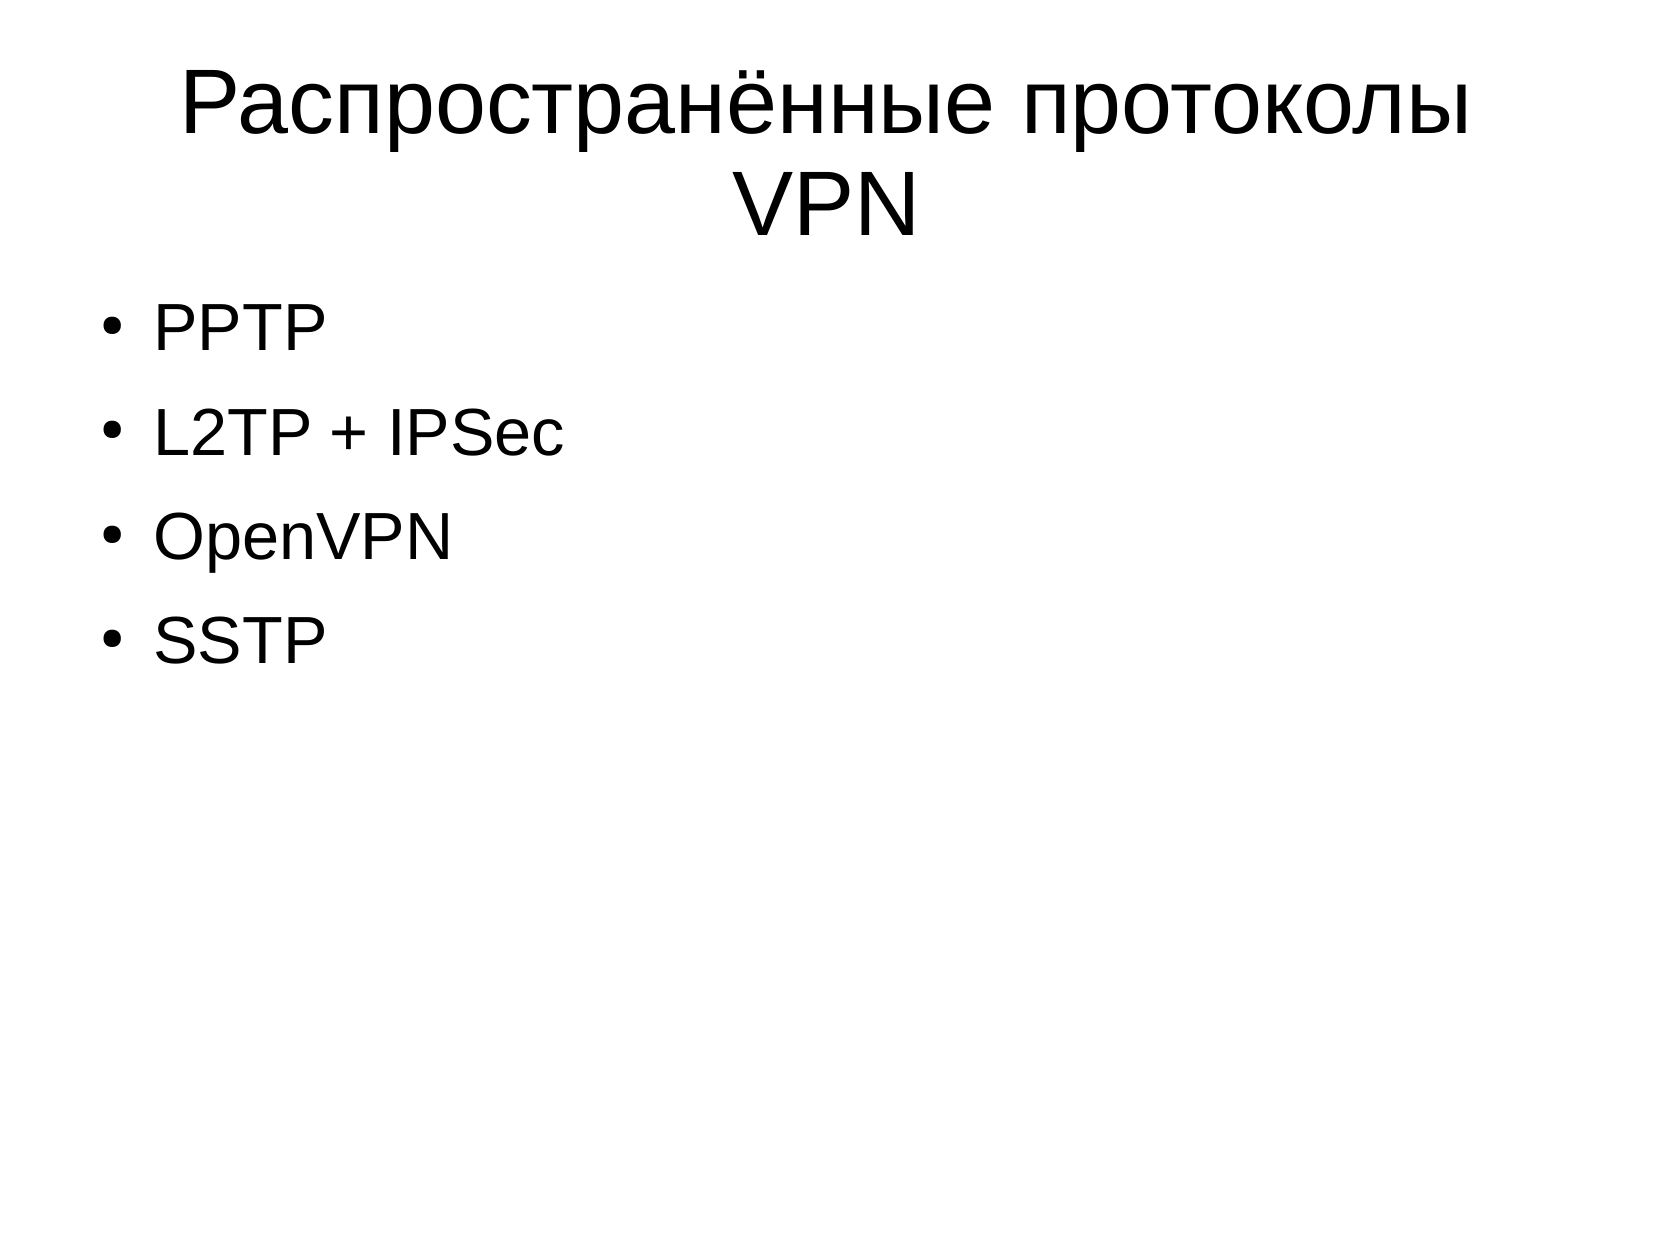

# Распространённые протоколы VPN
PPTP
L2TP + IPSec
OpenVPN
SSTP